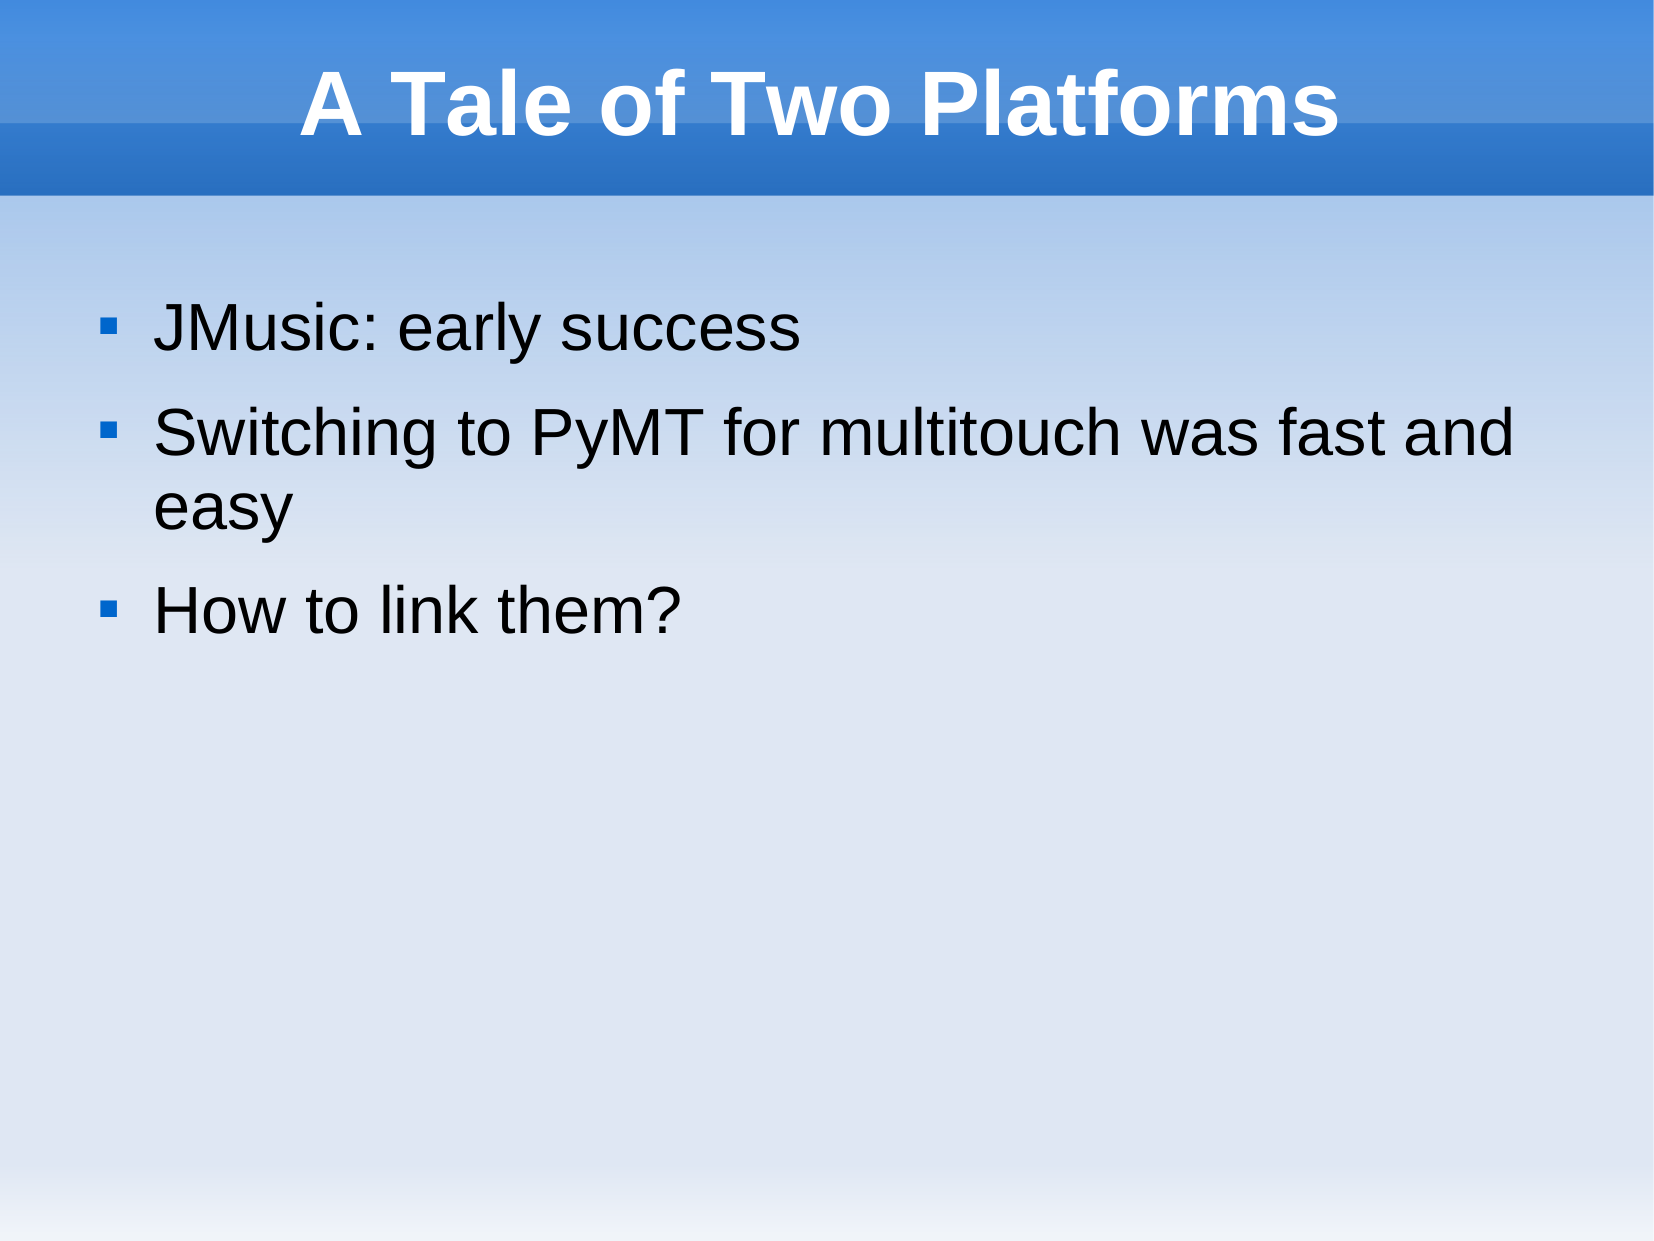

# A Tale of Two Platforms
JMusic: early success
Switching to PyMT for multitouch was fast and easy
How to link them?